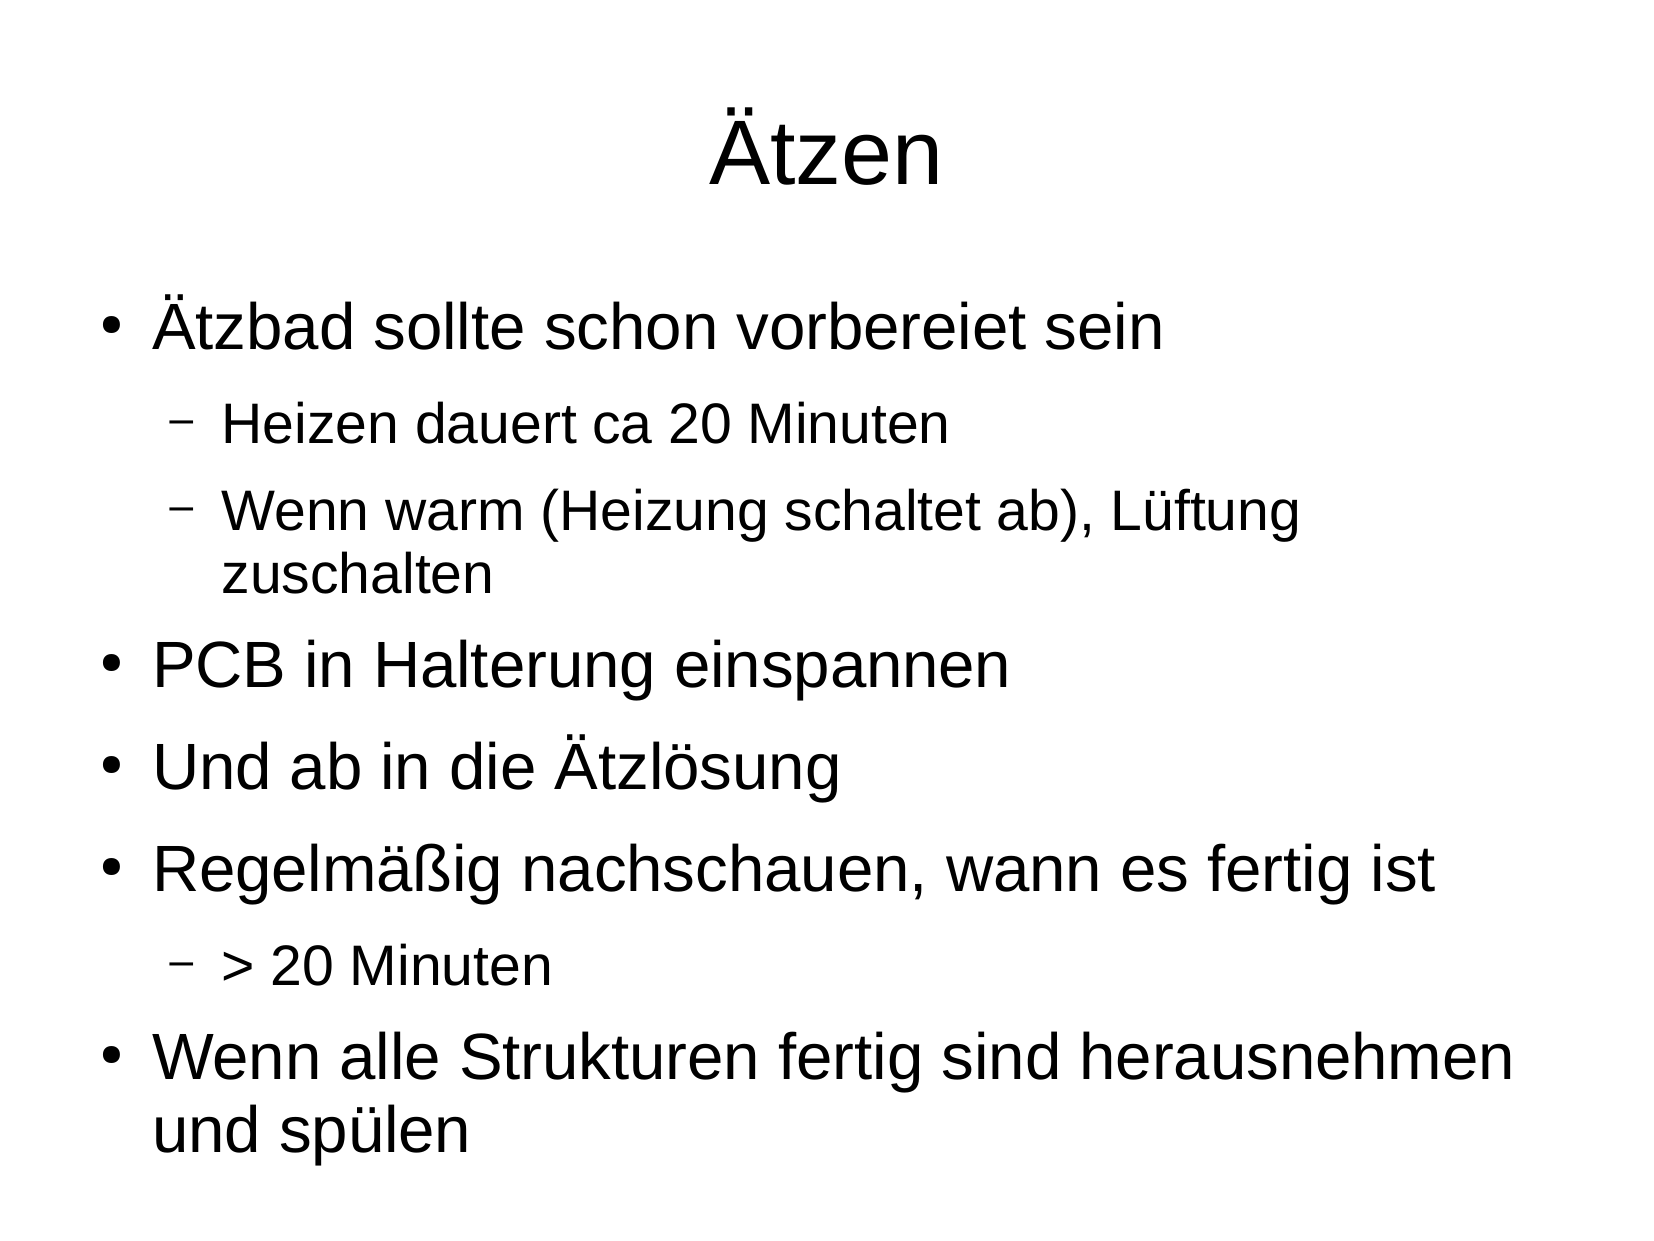

# Ätzen
Ätzbad sollte schon vorbereiet sein
Heizen dauert ca 20 Minuten
Wenn warm (Heizung schaltet ab), Lüftung zuschalten
PCB in Halterung einspannen
Und ab in die Ätzlösung
Regelmäßig nachschauen, wann es fertig ist
> 20 Minuten
Wenn alle Strukturen fertig sind herausnehmen und spülen